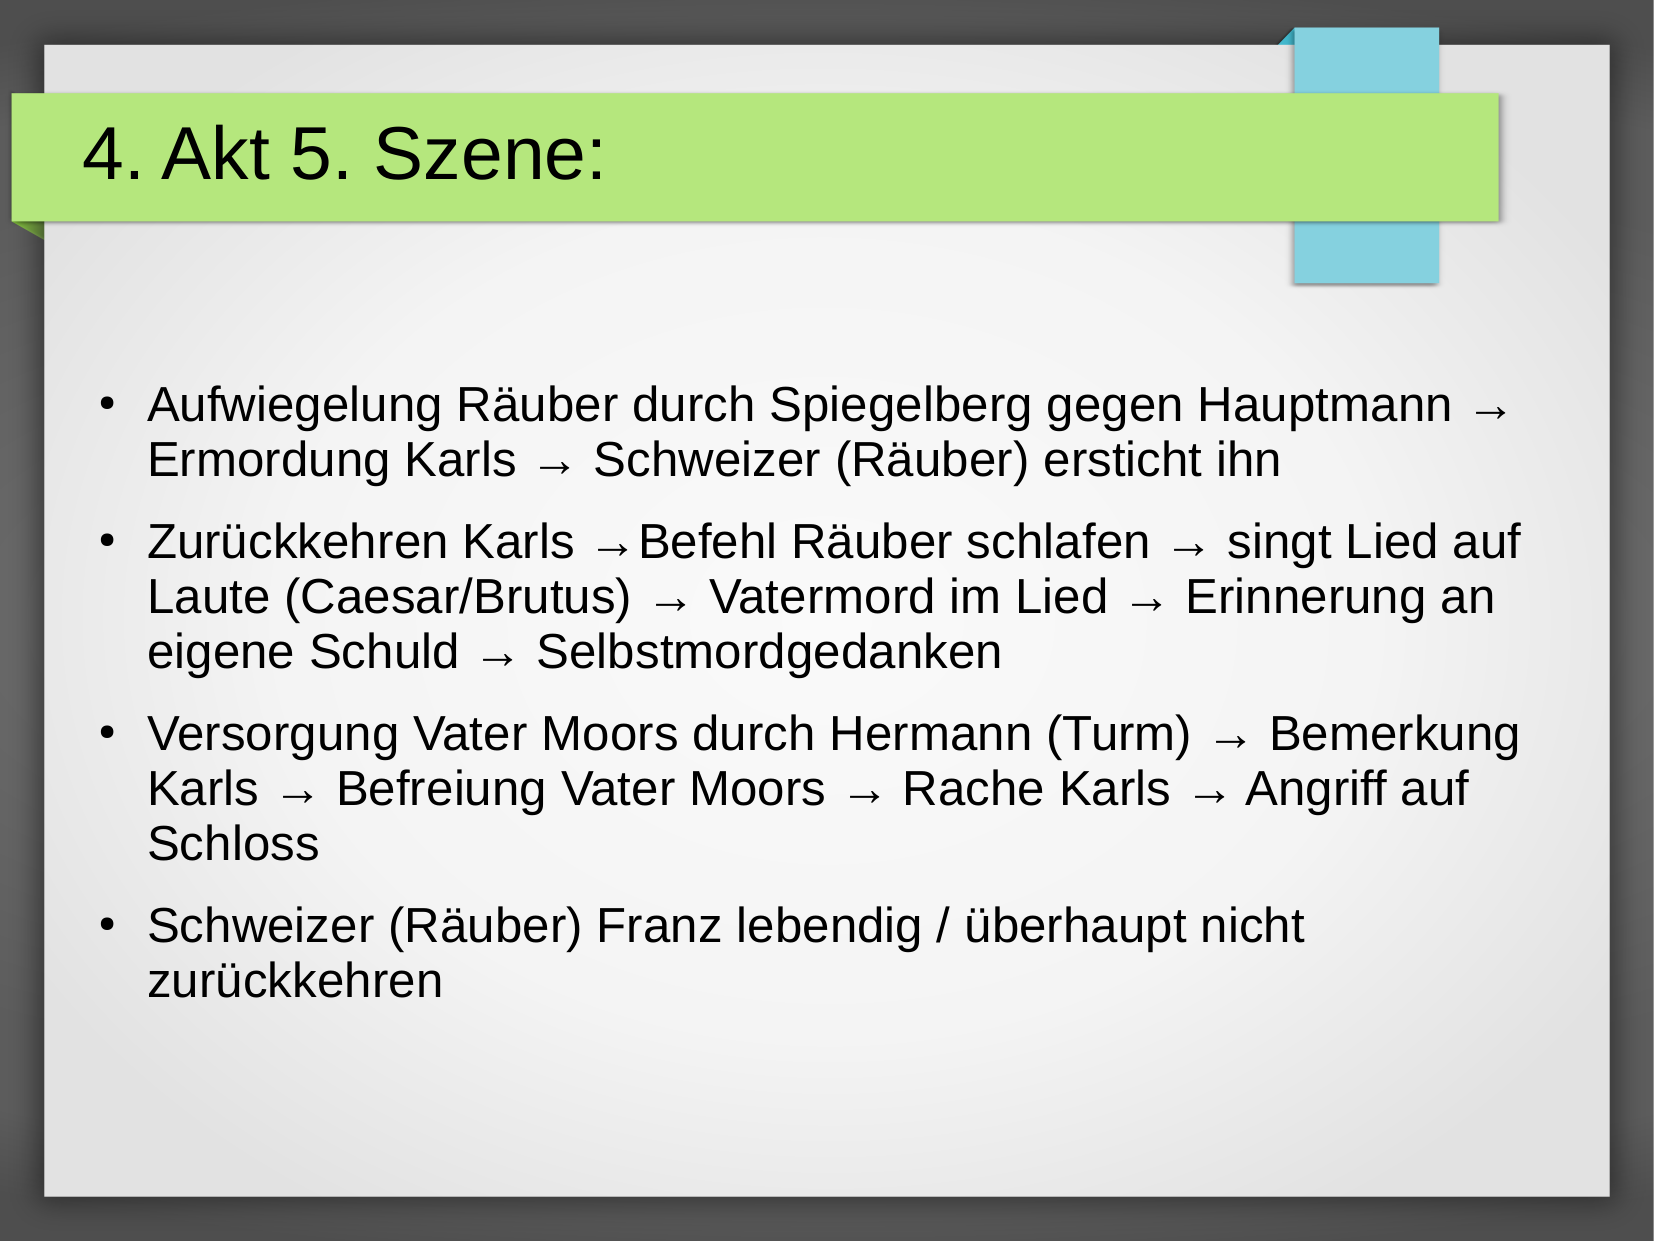

# 4. Akt 5. Szene:
Aufwiegelung Räuber durch Spiegelberg gegen Hauptmann → Ermordung Karls → Schweizer (Räuber) ersticht ihn
Zurückkehren Karls →Befehl Räuber schlafen → singt Lied auf Laute (Caesar/Brutus) → Vatermord im Lied → Erinnerung an eigene Schuld → Selbstmordgedanken
Versorgung Vater Moors durch Hermann (Turm) → Bemerkung Karls → Befreiung Vater Moors → Rache Karls → Angriff auf Schloss
Schweizer (Räuber) Franz lebendig / überhaupt nicht zurückkehren